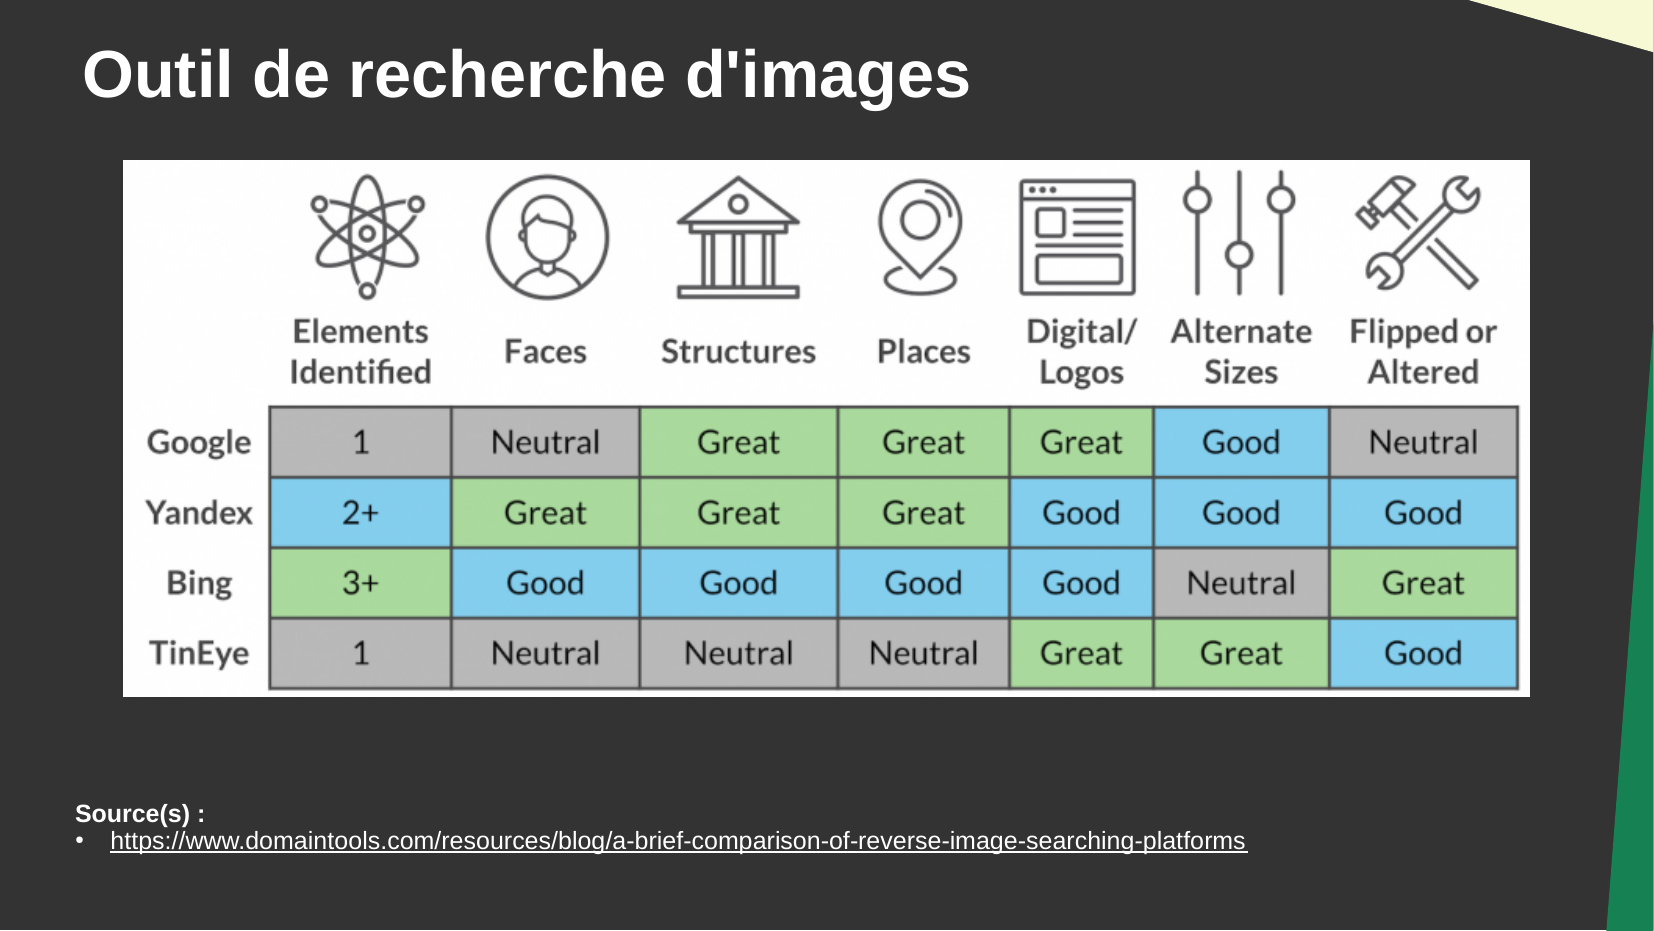

# Outil de recherche d'images
Source(s) :
https://www.domaintools.com/resources/blog/a-brief-comparison-of-reverse-image-searching-platforms